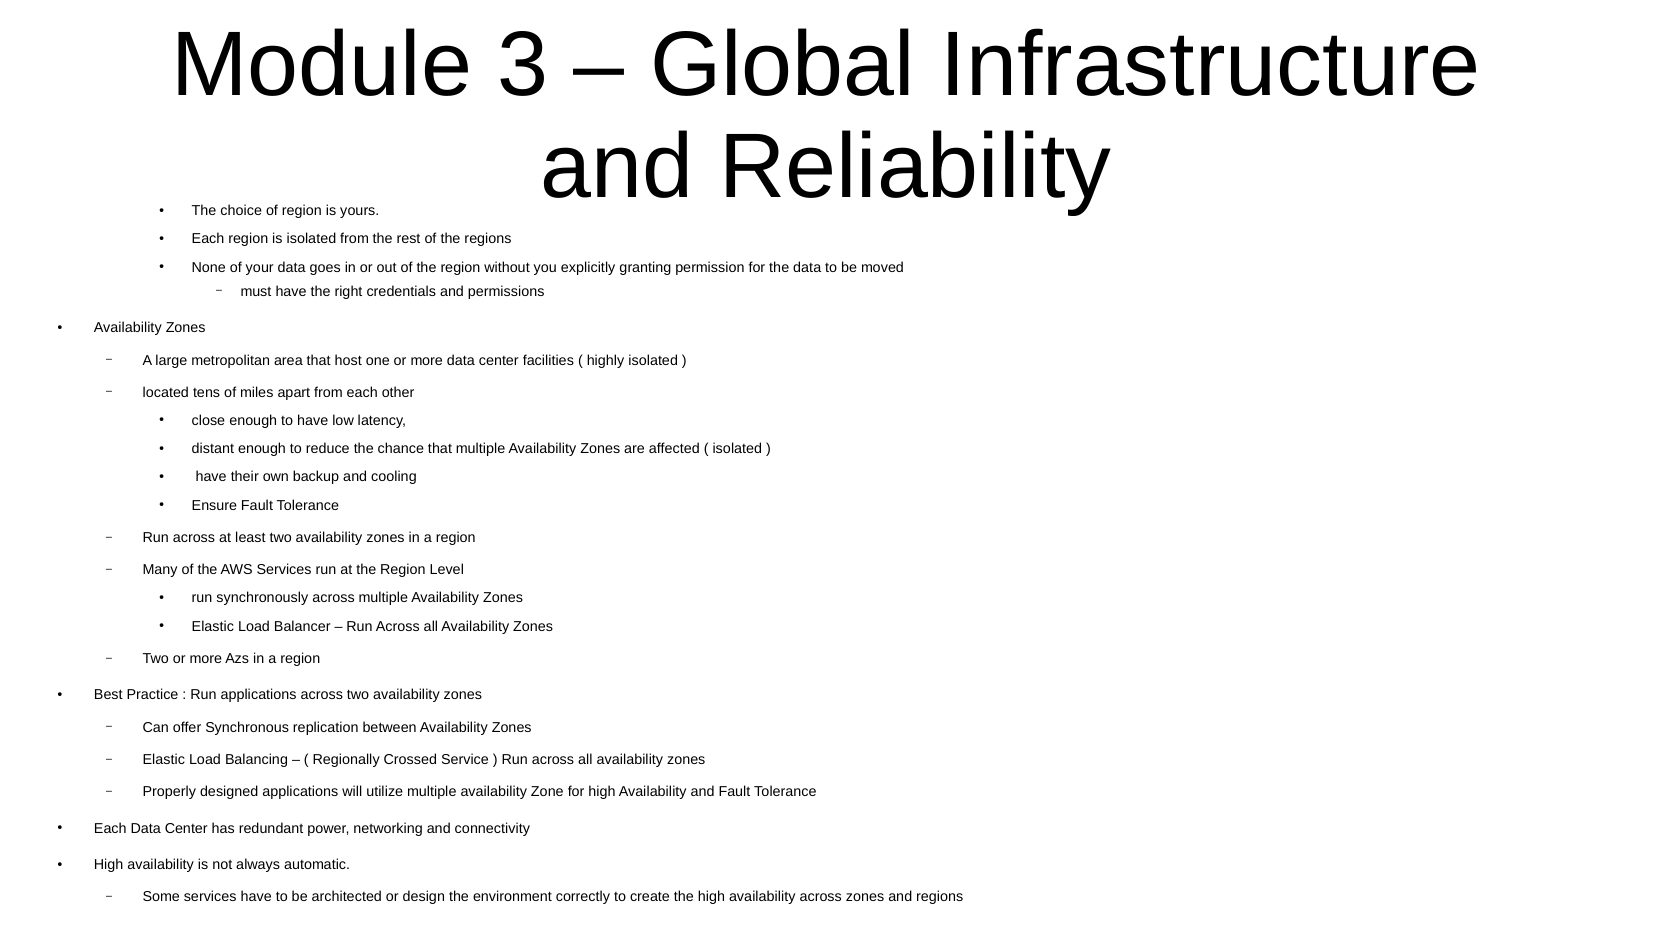

# Module 3 – Global Infrastructure and Reliability
The choice of region is yours.
Each region is isolated from the rest of the regions
None of your data goes in or out of the region without you explicitly granting permission for the data to be moved
must have the right credentials and permissions
Availability Zones
A large metropolitan area that host one or more data center facilities ( highly isolated )
located tens of miles apart from each other
close enough to have low latency,
distant enough to reduce the chance that multiple Availability Zones are affected ( isolated )
 have their own backup and cooling
Ensure Fault Tolerance
Run across at least two availability zones in a region
Many of the AWS Services run at the Region Level
run synchronously across multiple Availability Zones
Elastic Load Balancer – Run Across all Availability Zones
Two or more Azs in a region
Best Practice : Run applications across two availability zones
Can offer Synchronous replication between Availability Zones
Elastic Load Balancing – ( Regionally Crossed Service ) Run across all availability zones
Properly designed applications will utilize multiple availability Zone for high Availability and Fault Tolerance
Each Data Center has redundant power, networking and connectivity
High availability is not always automatic.
Some services have to be architected or design the environment correctly to create the high availability across zones and regions